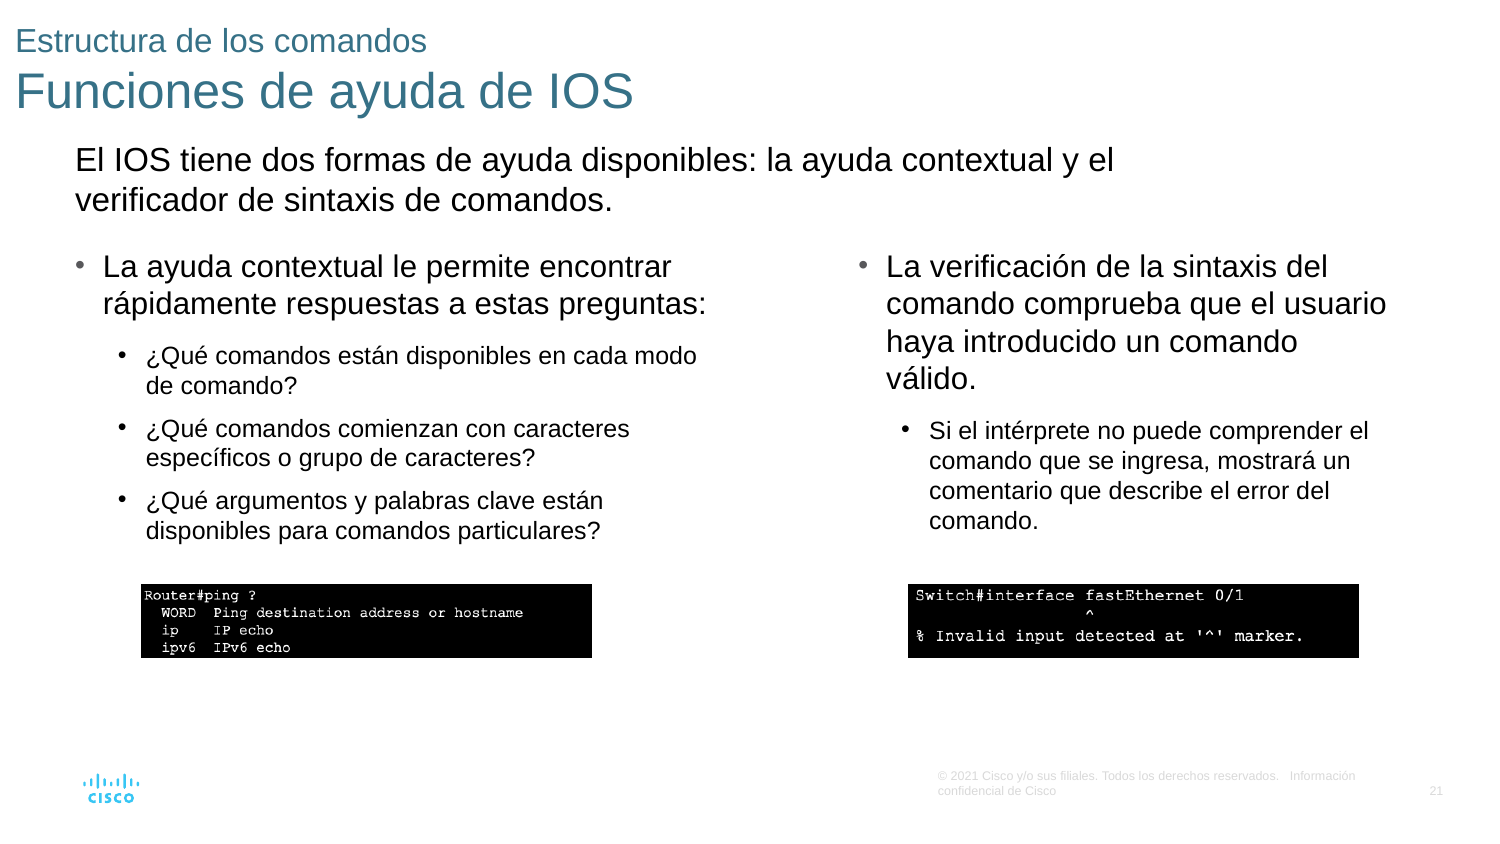

# Estructura de los comandos Funciones de ayuda de IOS
El IOS tiene dos formas de ayuda disponibles: la ayuda contextual y el verificador de sintaxis de comandos.
La ayuda contextual le permite encontrar rápidamente respuestas a estas preguntas:
¿Qué comandos están disponibles en cada modo de comando?
¿Qué comandos comienzan con caracteres específicos o grupo de caracteres?
¿Qué argumentos y palabras clave están disponibles para comandos particulares?
La verificación de la sintaxis del comando comprueba que el usuario haya introducido un comando válido.
Si el intérprete no puede comprender el comando que se ingresa, mostrará un comentario que describe el error del comando.